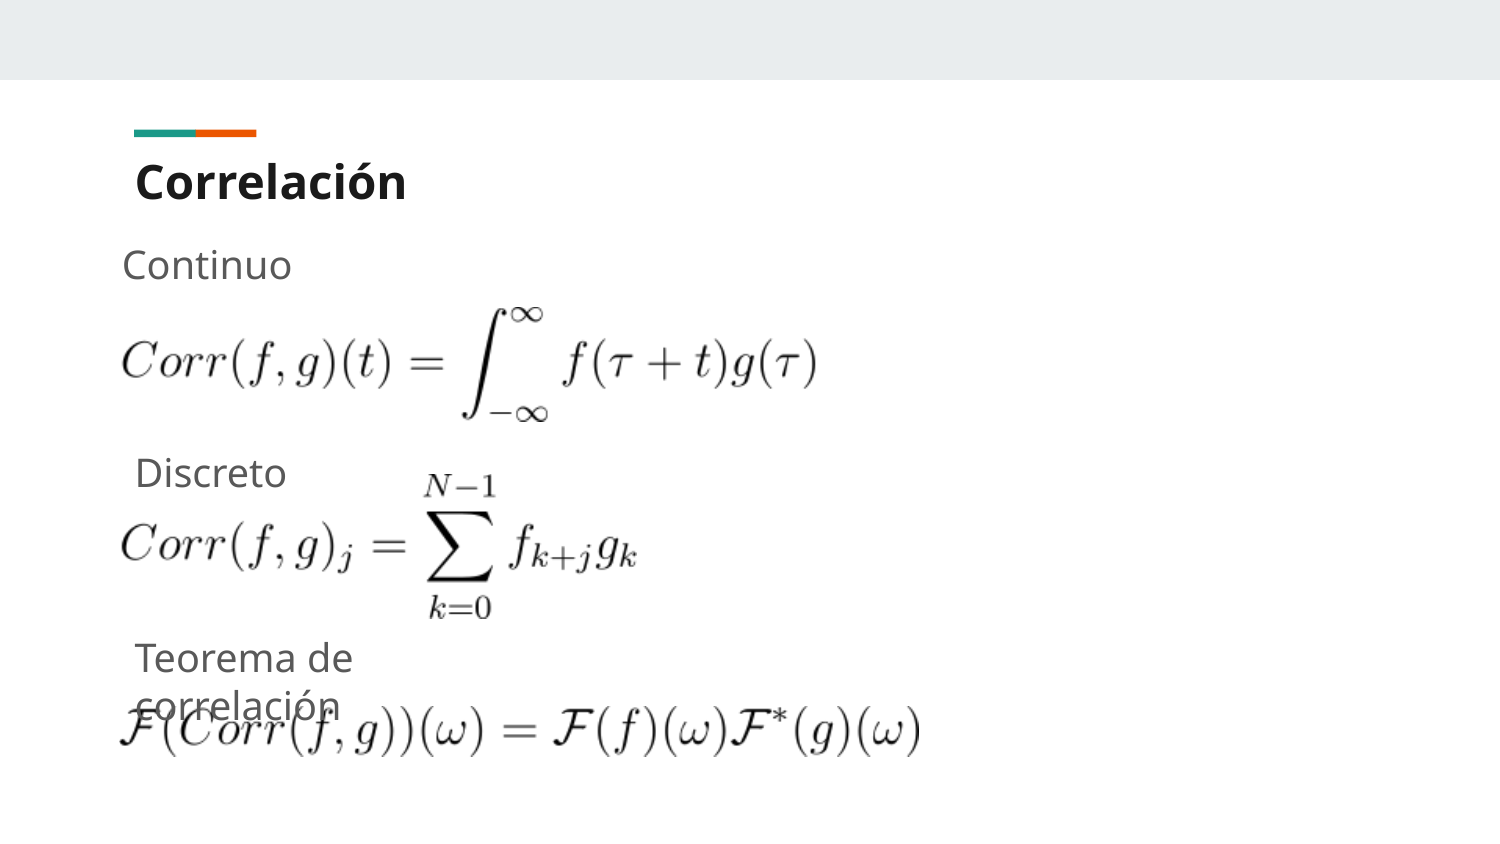

# Correlación
Continuo
Discreto
Teorema de correlación